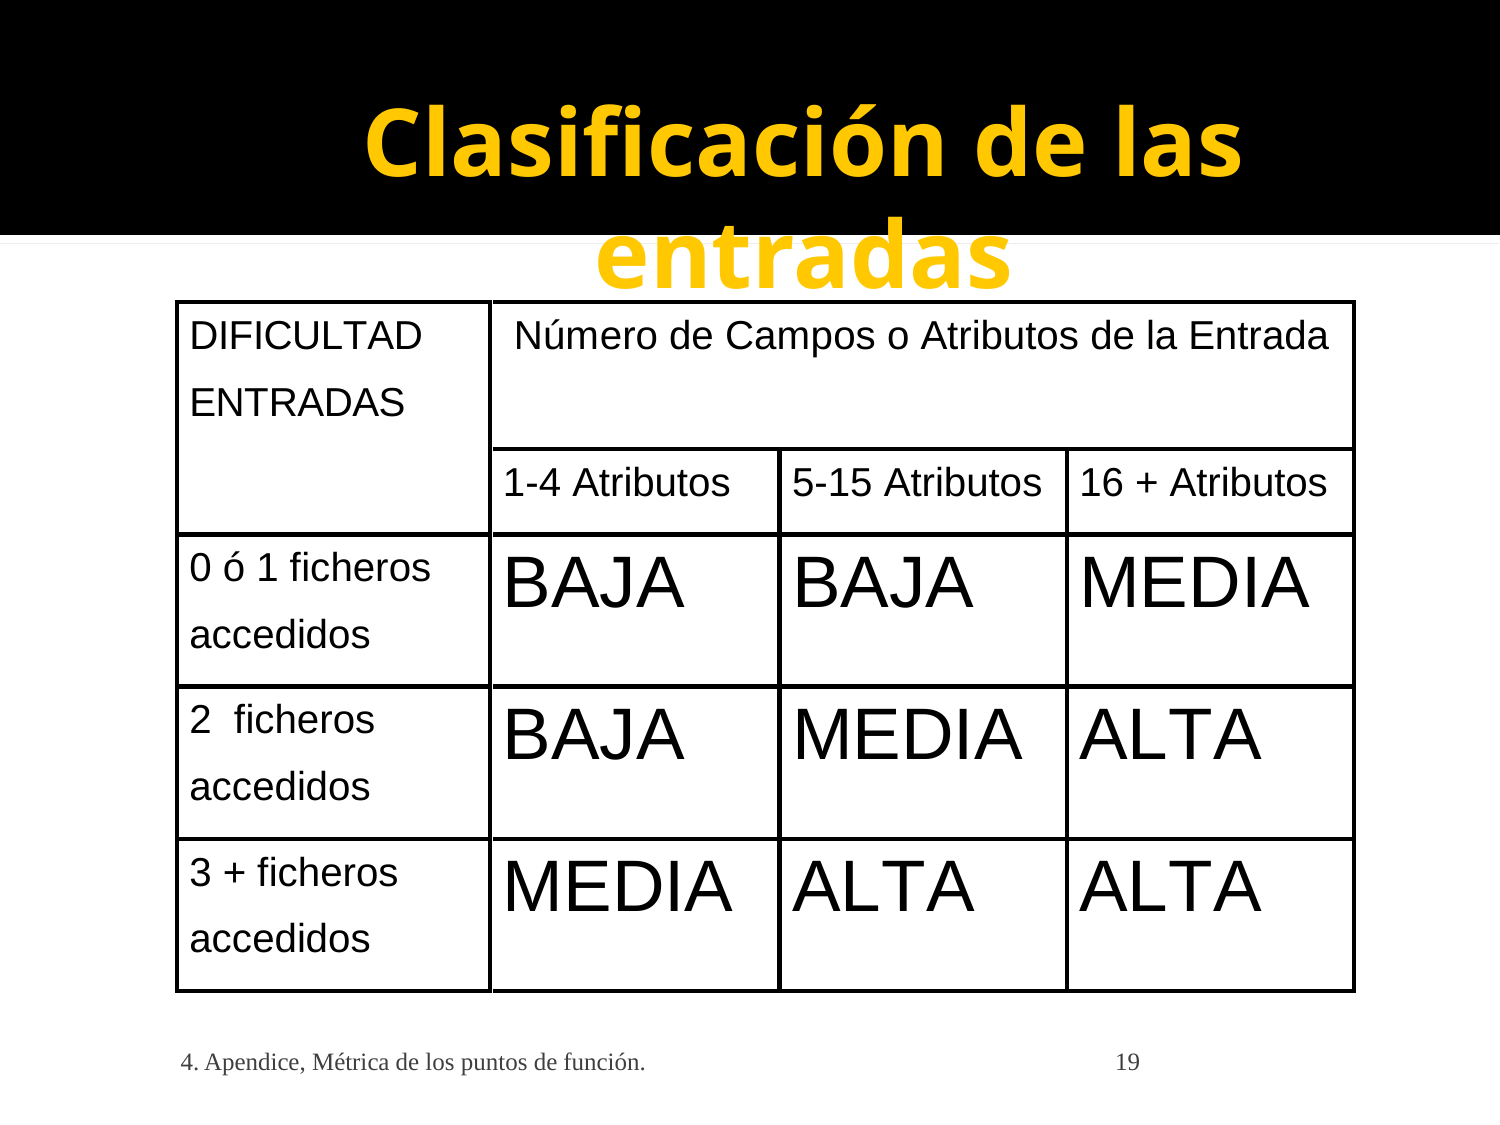

# Clasificación de las entradas
4. Apendice, Métrica de los puntos de función.
17